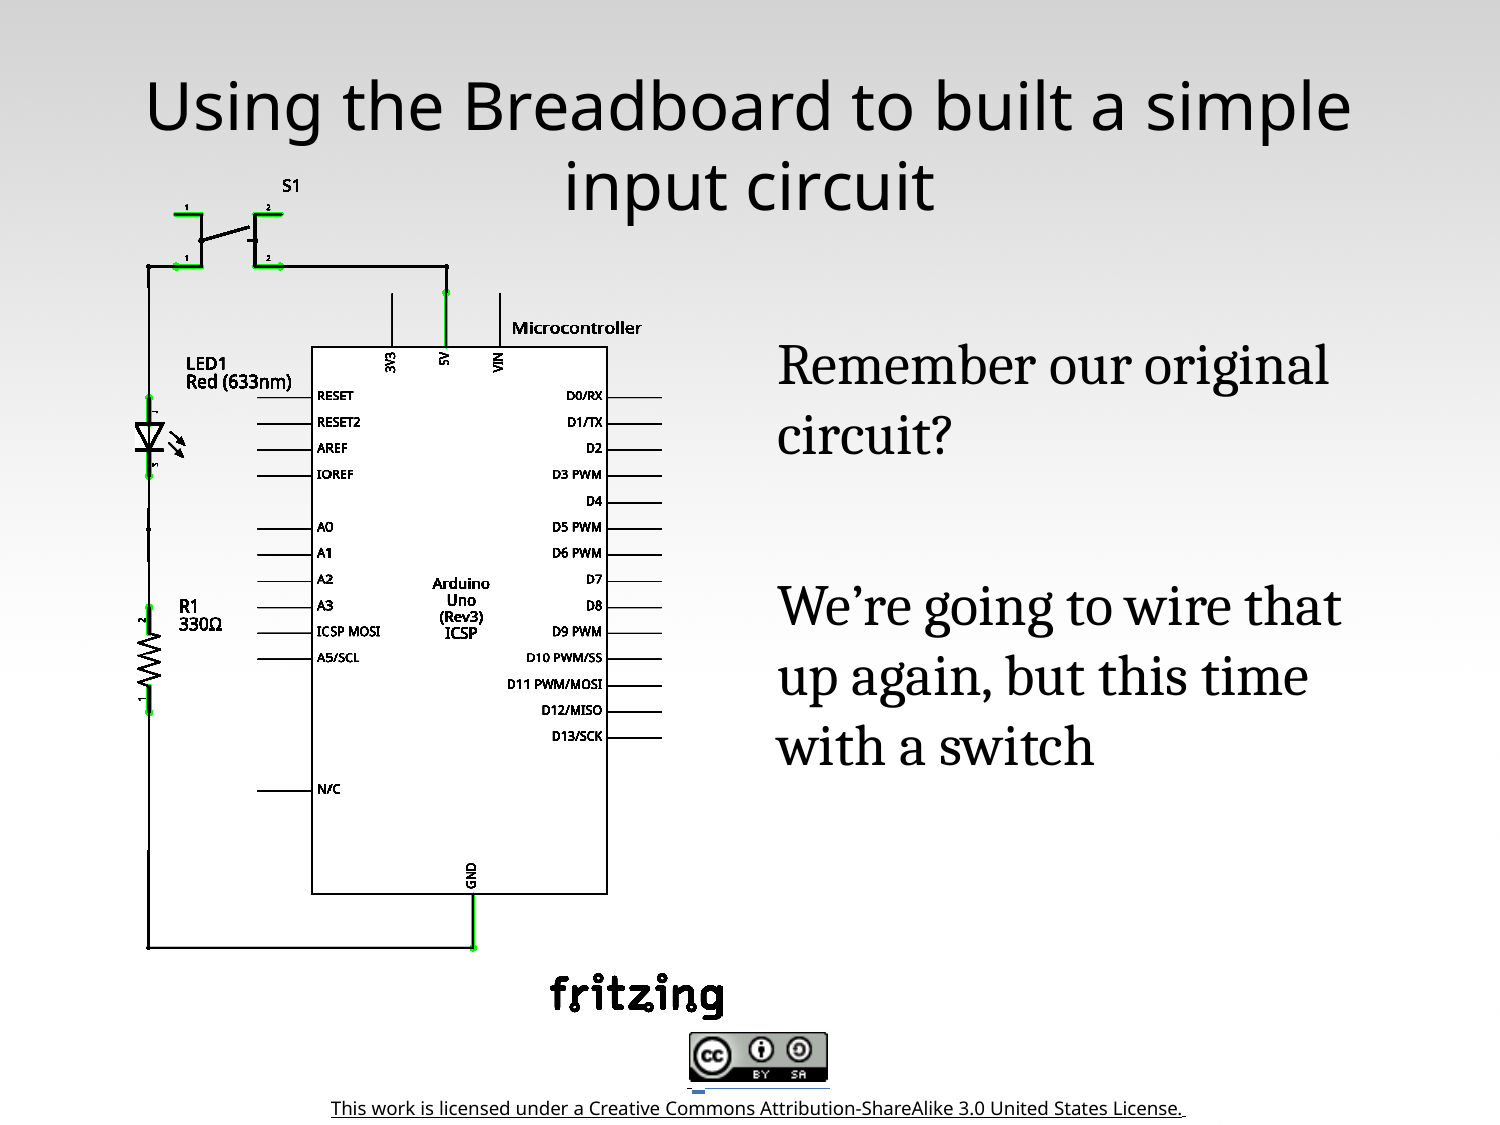

# Using the Breadboard to built a simple input circuit
Remember our original circuit?
We’re going to wire that up again, but this time with a switch